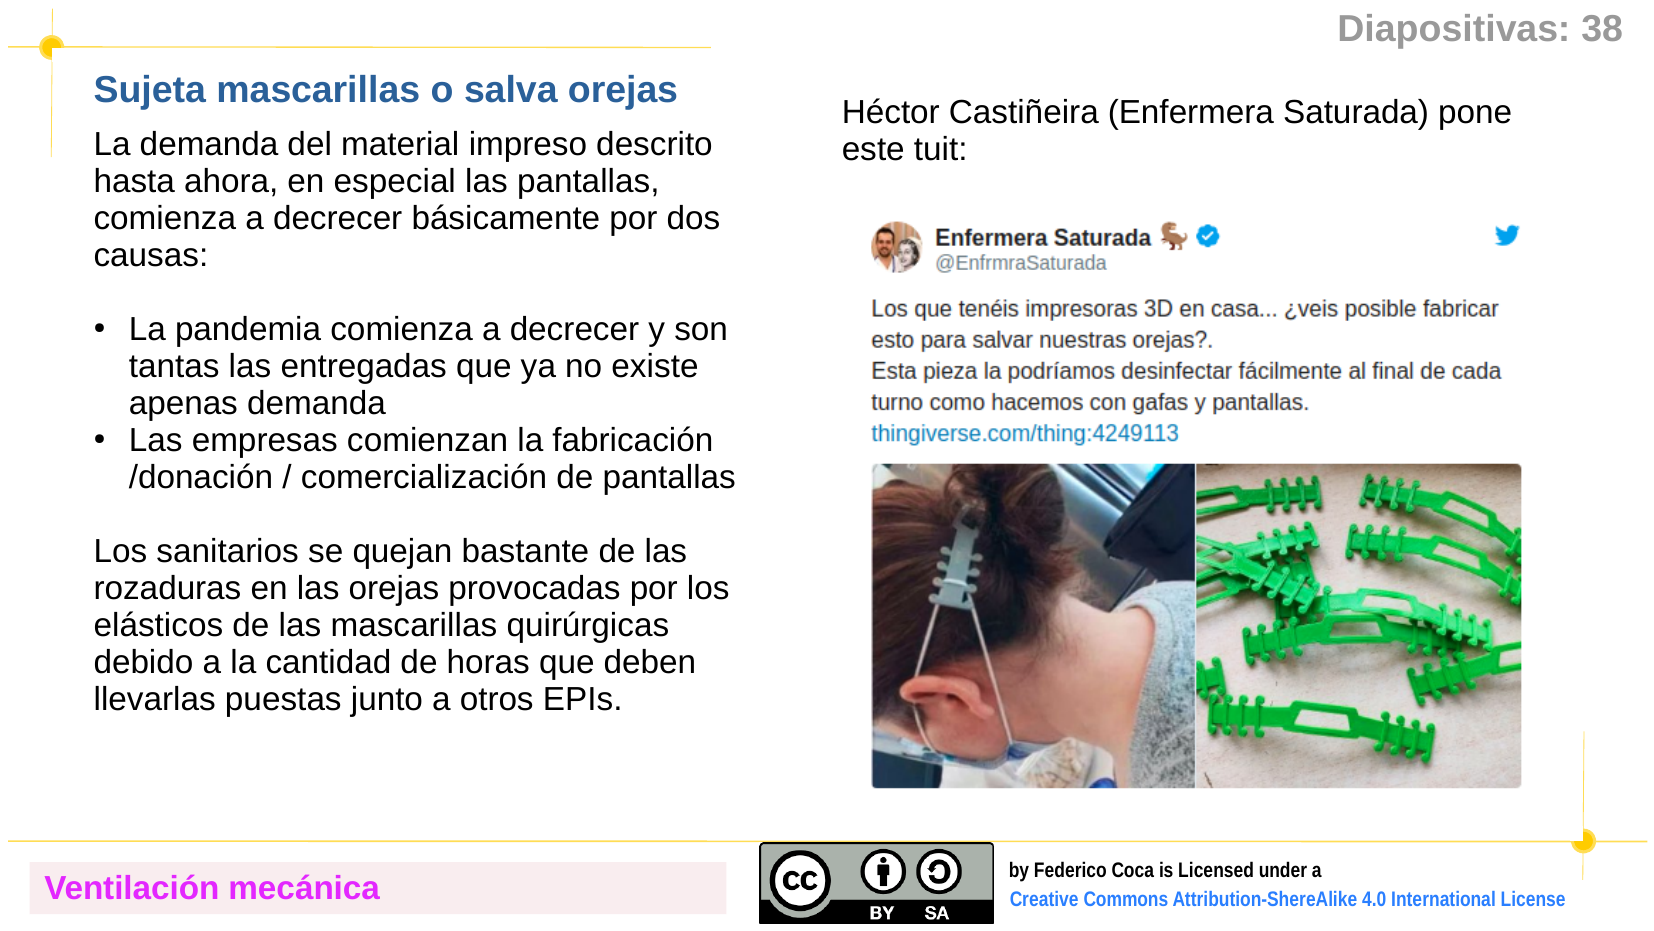

Diapositivas: 38
Sujeta mascarillas o salva orejas
Héctor Castiñeira (Enfermera Saturada) pone este tuit:
La demanda del material impreso descrito hasta ahora, en especial las pantallas, comienza a decrecer básicamente por dos causas:
La pandemia comienza a decrecer y son tantas las entregadas que ya no existe apenas demanda
Las empresas comienzan la fabricación /donación / comercialización de pantallas
Los sanitarios se quejan bastante de las rozaduras en las orejas provocadas por los elásticos de las mascarillas quirúrgicas debido a la cantidad de horas que deben llevarlas puestas junto a otros EPIs.
Ventilación mecánica